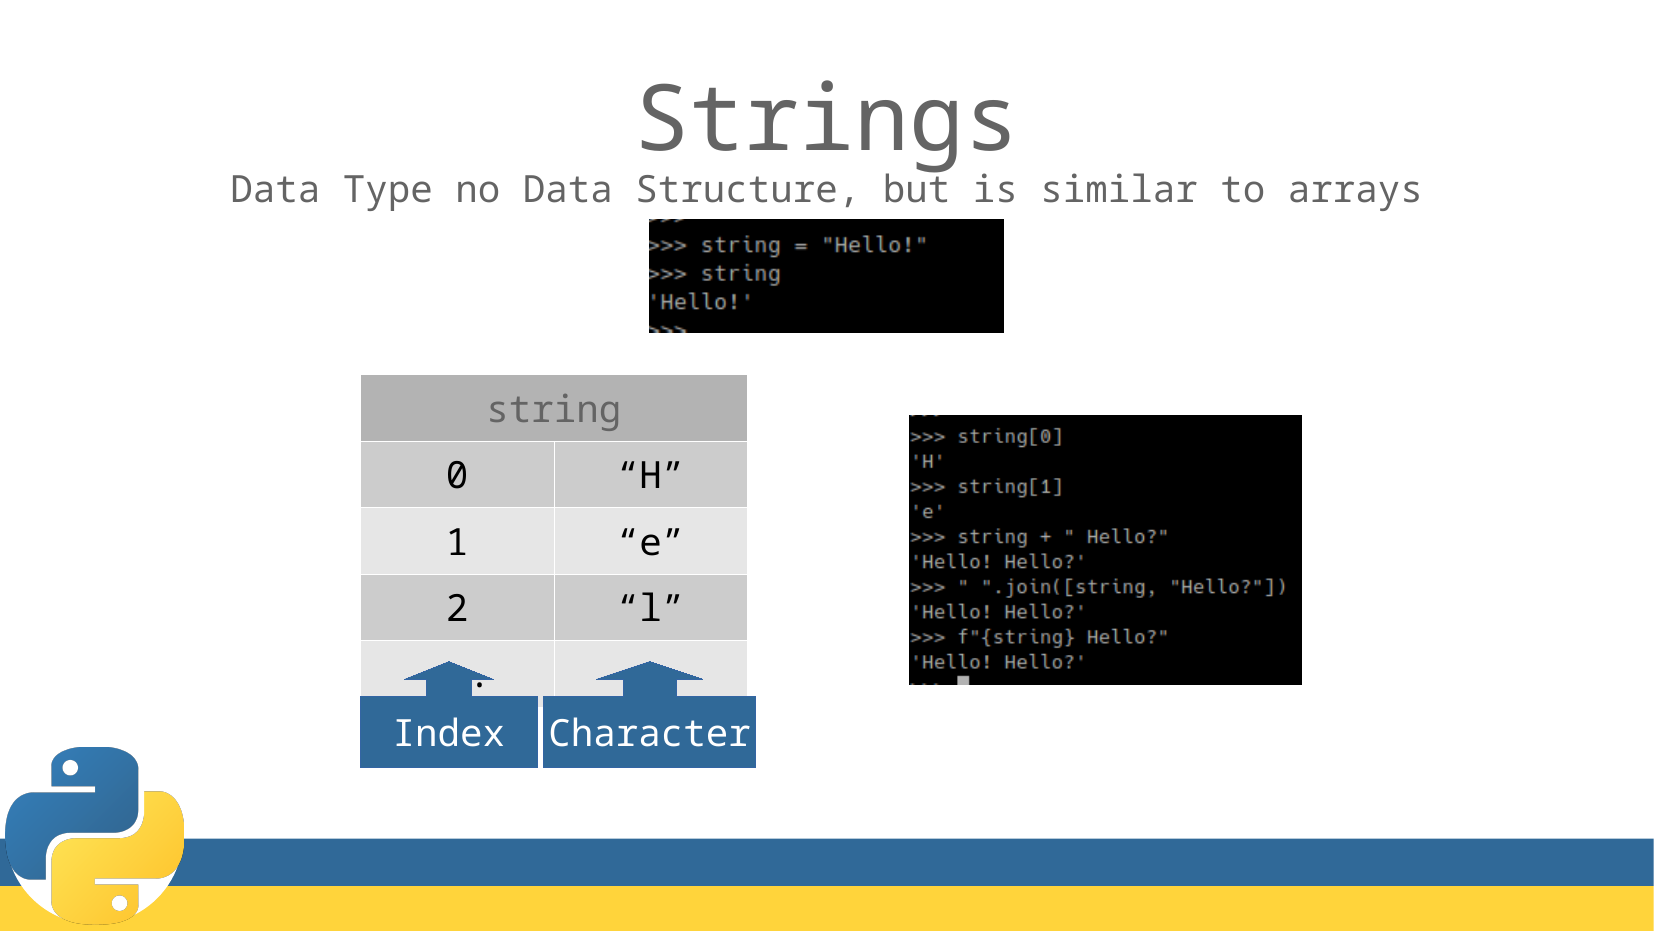

# Strings
Data Type no Data Structure, but is similar to arrays
| string | |
| --- | --- |
| 0 | “H” |
| 1 | “e” |
| 2 | “l” |
| ... | ... |
Index
Character